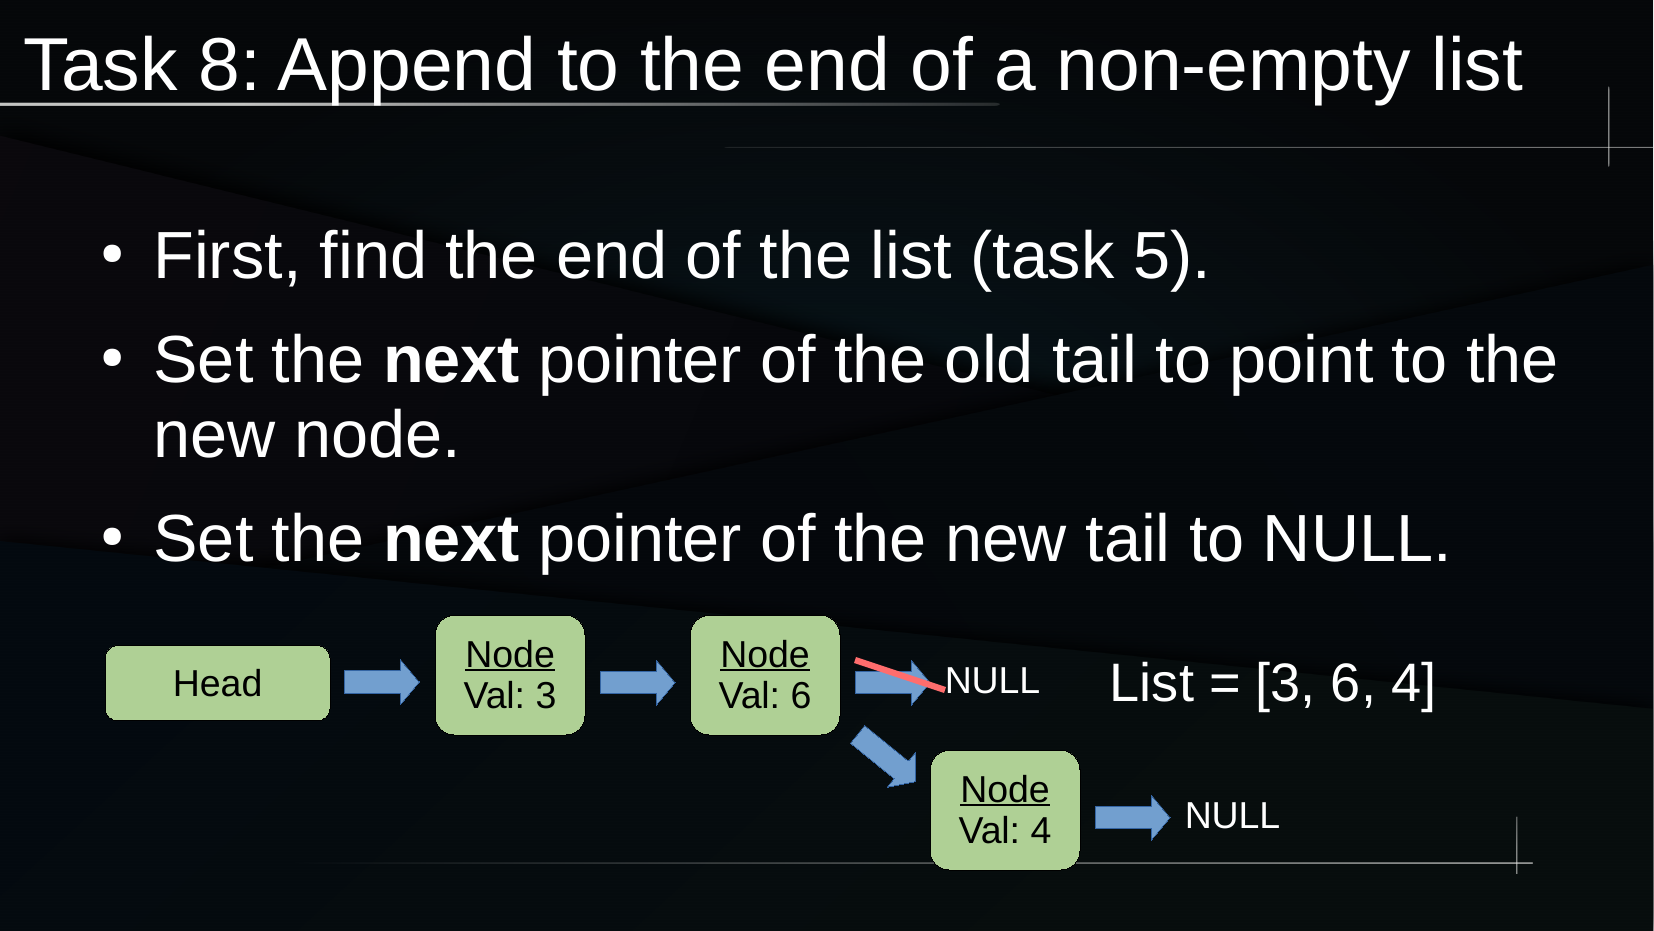

# Task 8: Append to the end of a non-empty list
First, find the end of the list (task 5).
Set the next pointer of the old tail to point to the new node.
Set the next pointer of the new tail to NULL.
Node
Val: 3
Node
Val: 6
NULL
List = [3, 6, 4]
Head
Node
Val: 4
NULL